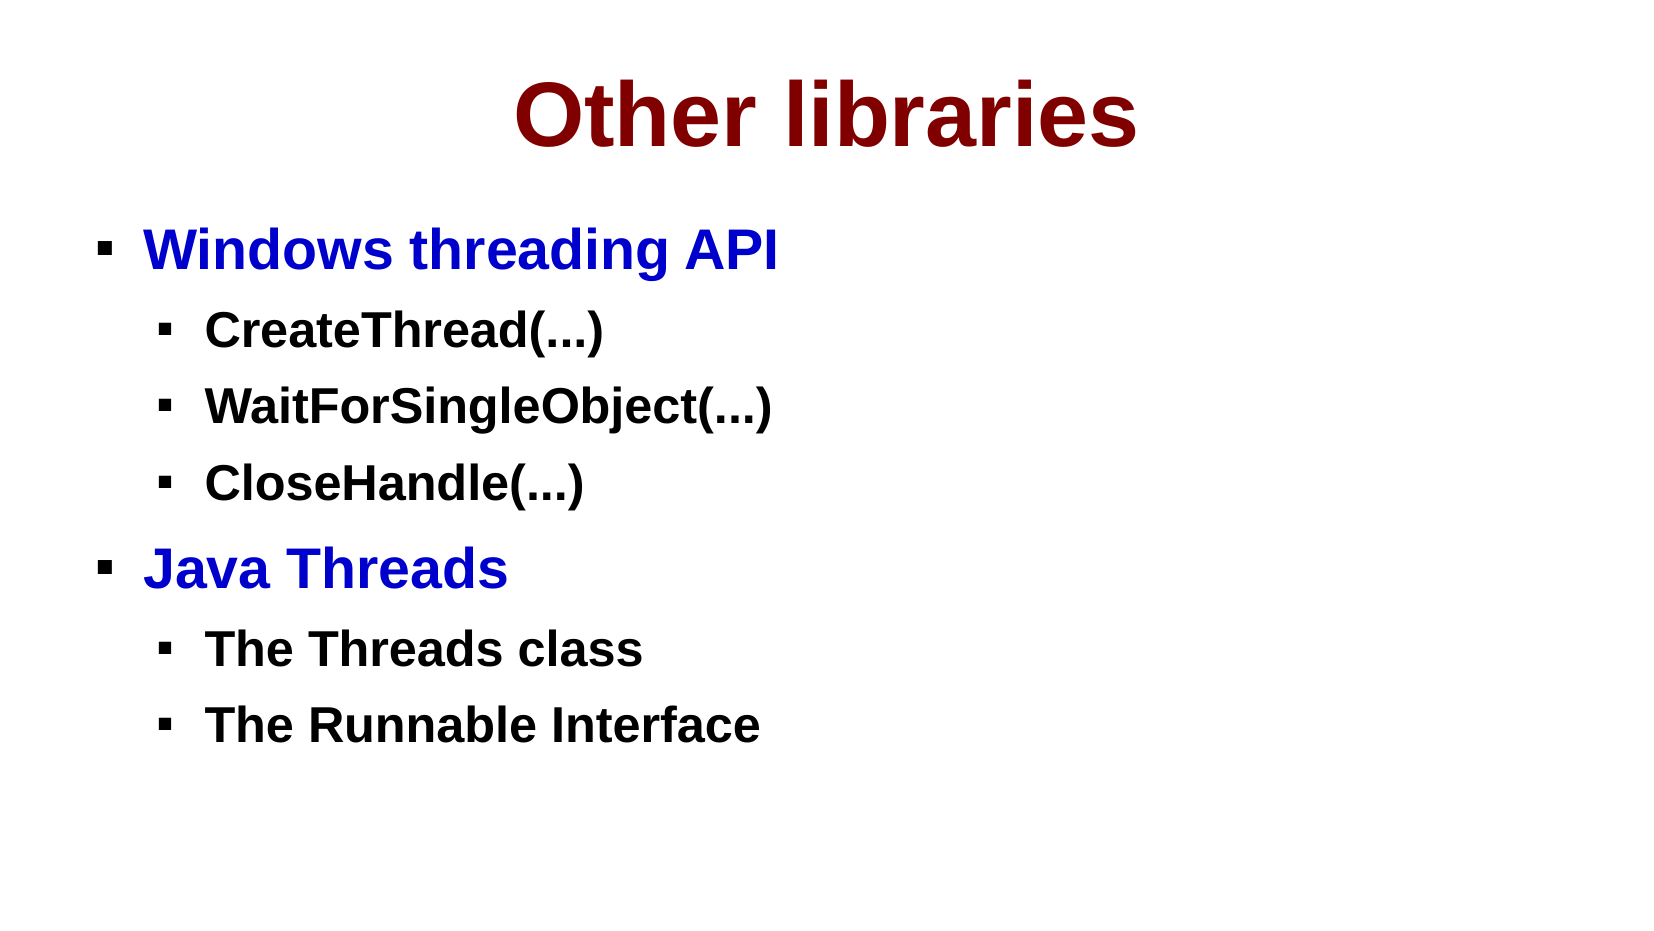

# Other libraries
Windows threading API
CreateThread(...)
WaitForSingleObject(...)
CloseHandle(...)
Java Threads
The Threads class
The Runnable Interface